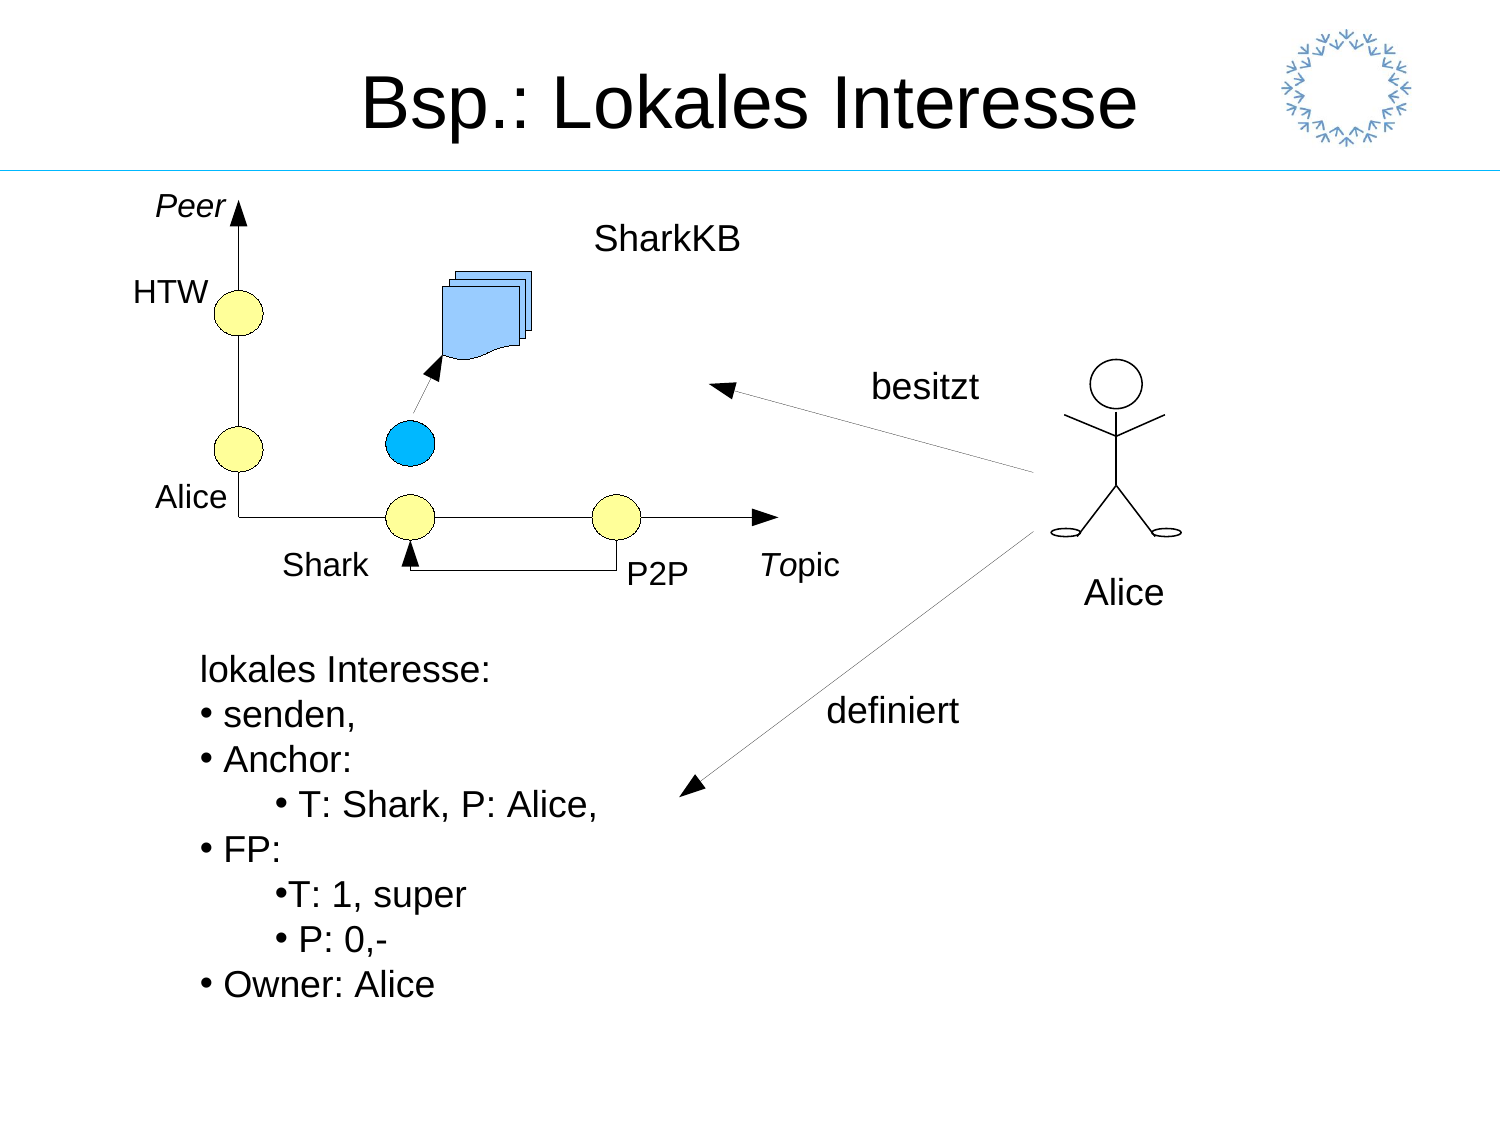

# Bsp.: Lokales Interesse
Peer
SharkKB
HTW
besitzt
Alice
Topic
Shark
P2P
Alice
lokales Interesse:
 senden,
 Anchor:
 T: Shark, P: Alice,
 FP:
T: 1, super
 P: 0,-
 Owner: Alice
definiert